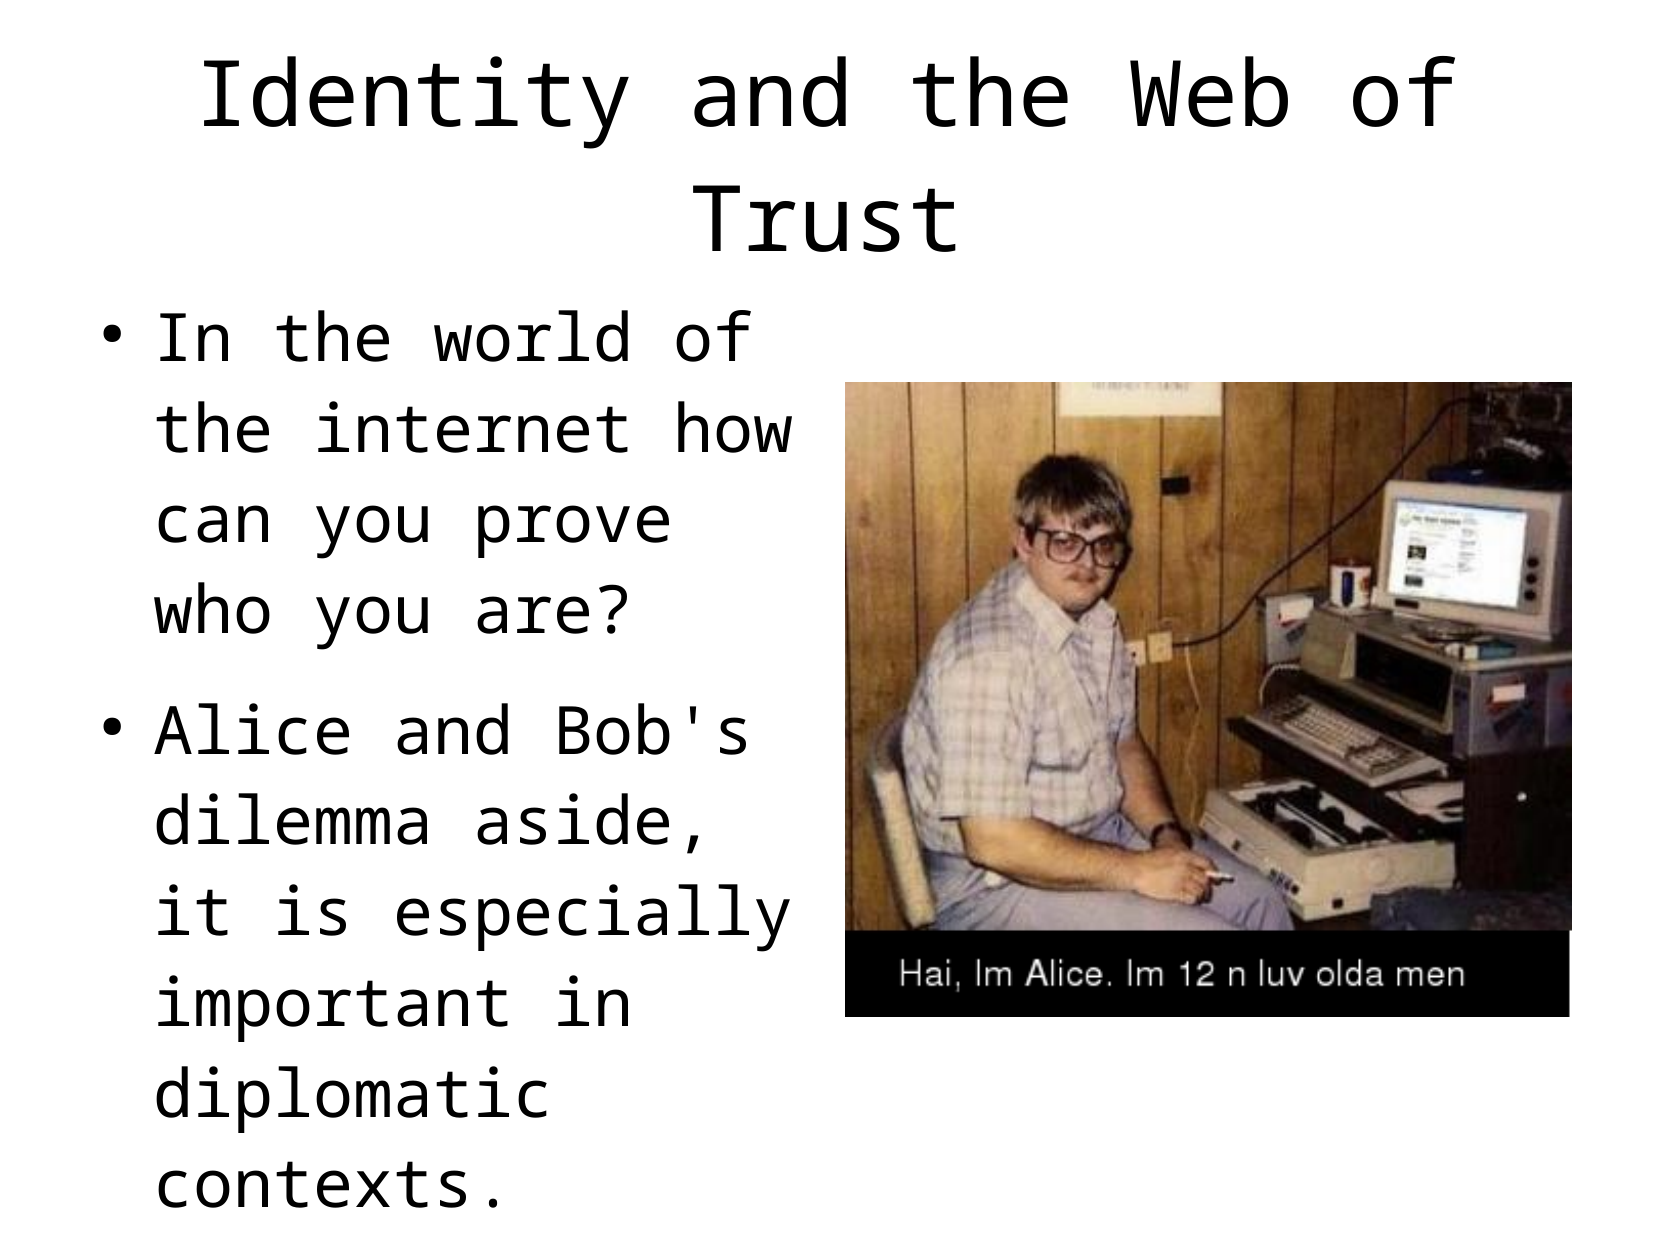

# Identity and the Web of Trust
In the world of the internet how can you prove who you are?
Alice and Bob's dilemma aside, it is especially important in diplomatic contexts.